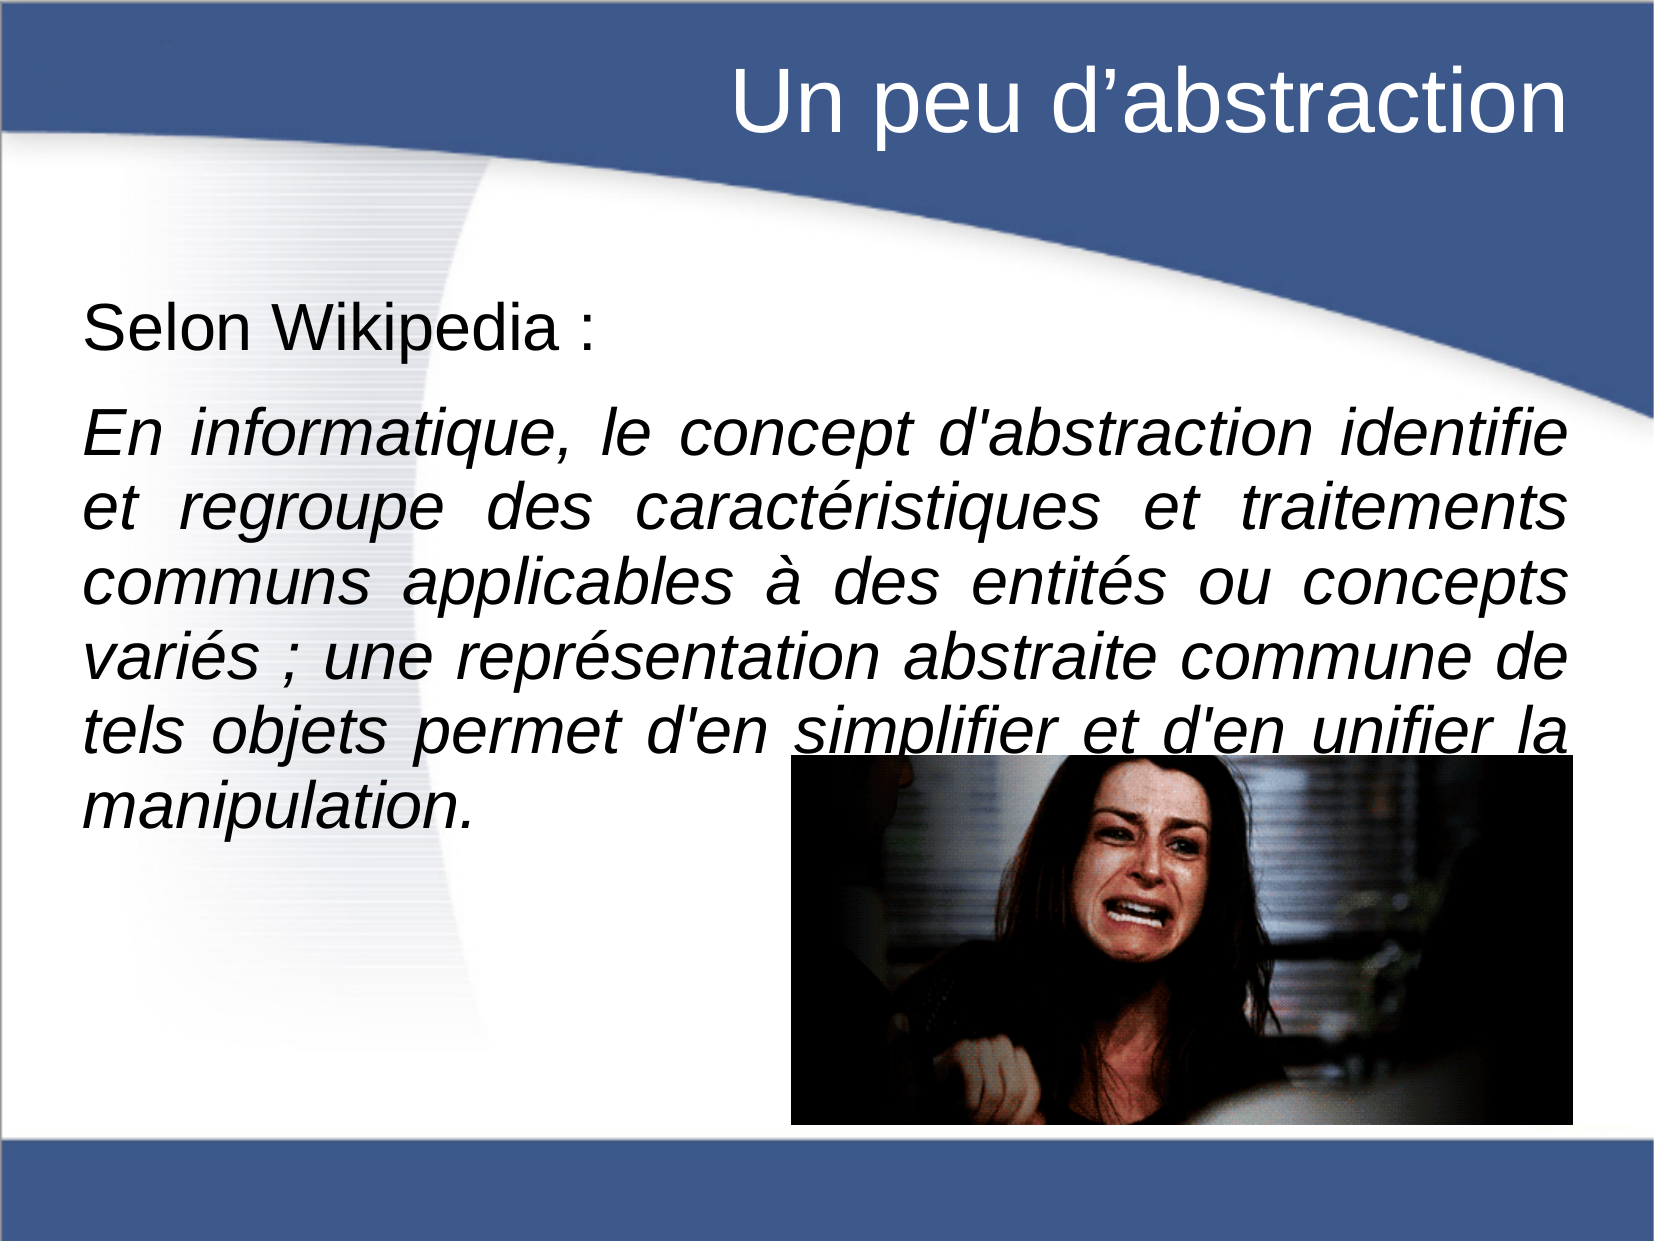

# Un peu d’abstraction
Selon Wikipedia :
En informatique, le concept d'abstraction identifie et regroupe des caractéristiques et traitements communs applicables à des entités ou concepts variés ; une représentation abstraite commune de tels objets permet d'en simplifier et d'en unifier la manipulation.